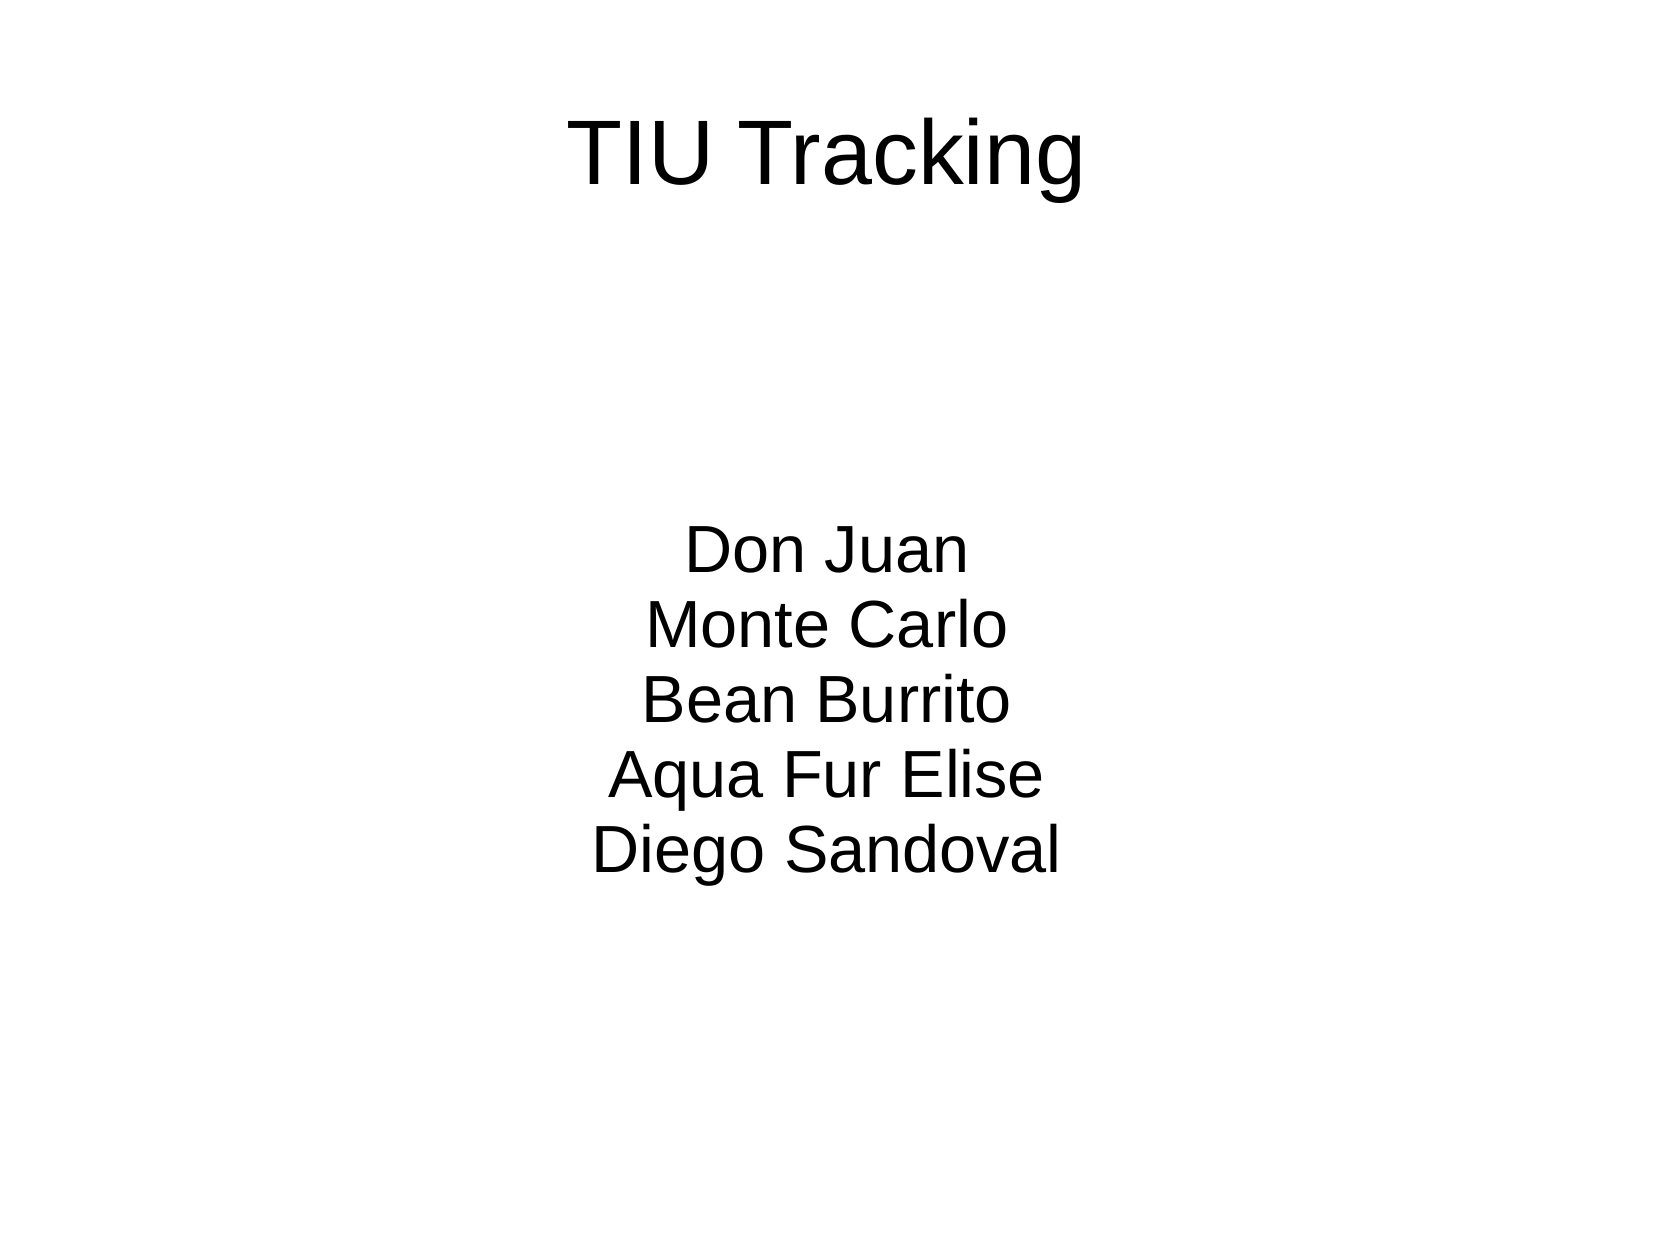

# TIU Tracking
Don Juan
Monte Carlo
Bean Burrito
Aqua Fur Elise
Diego Sandoval